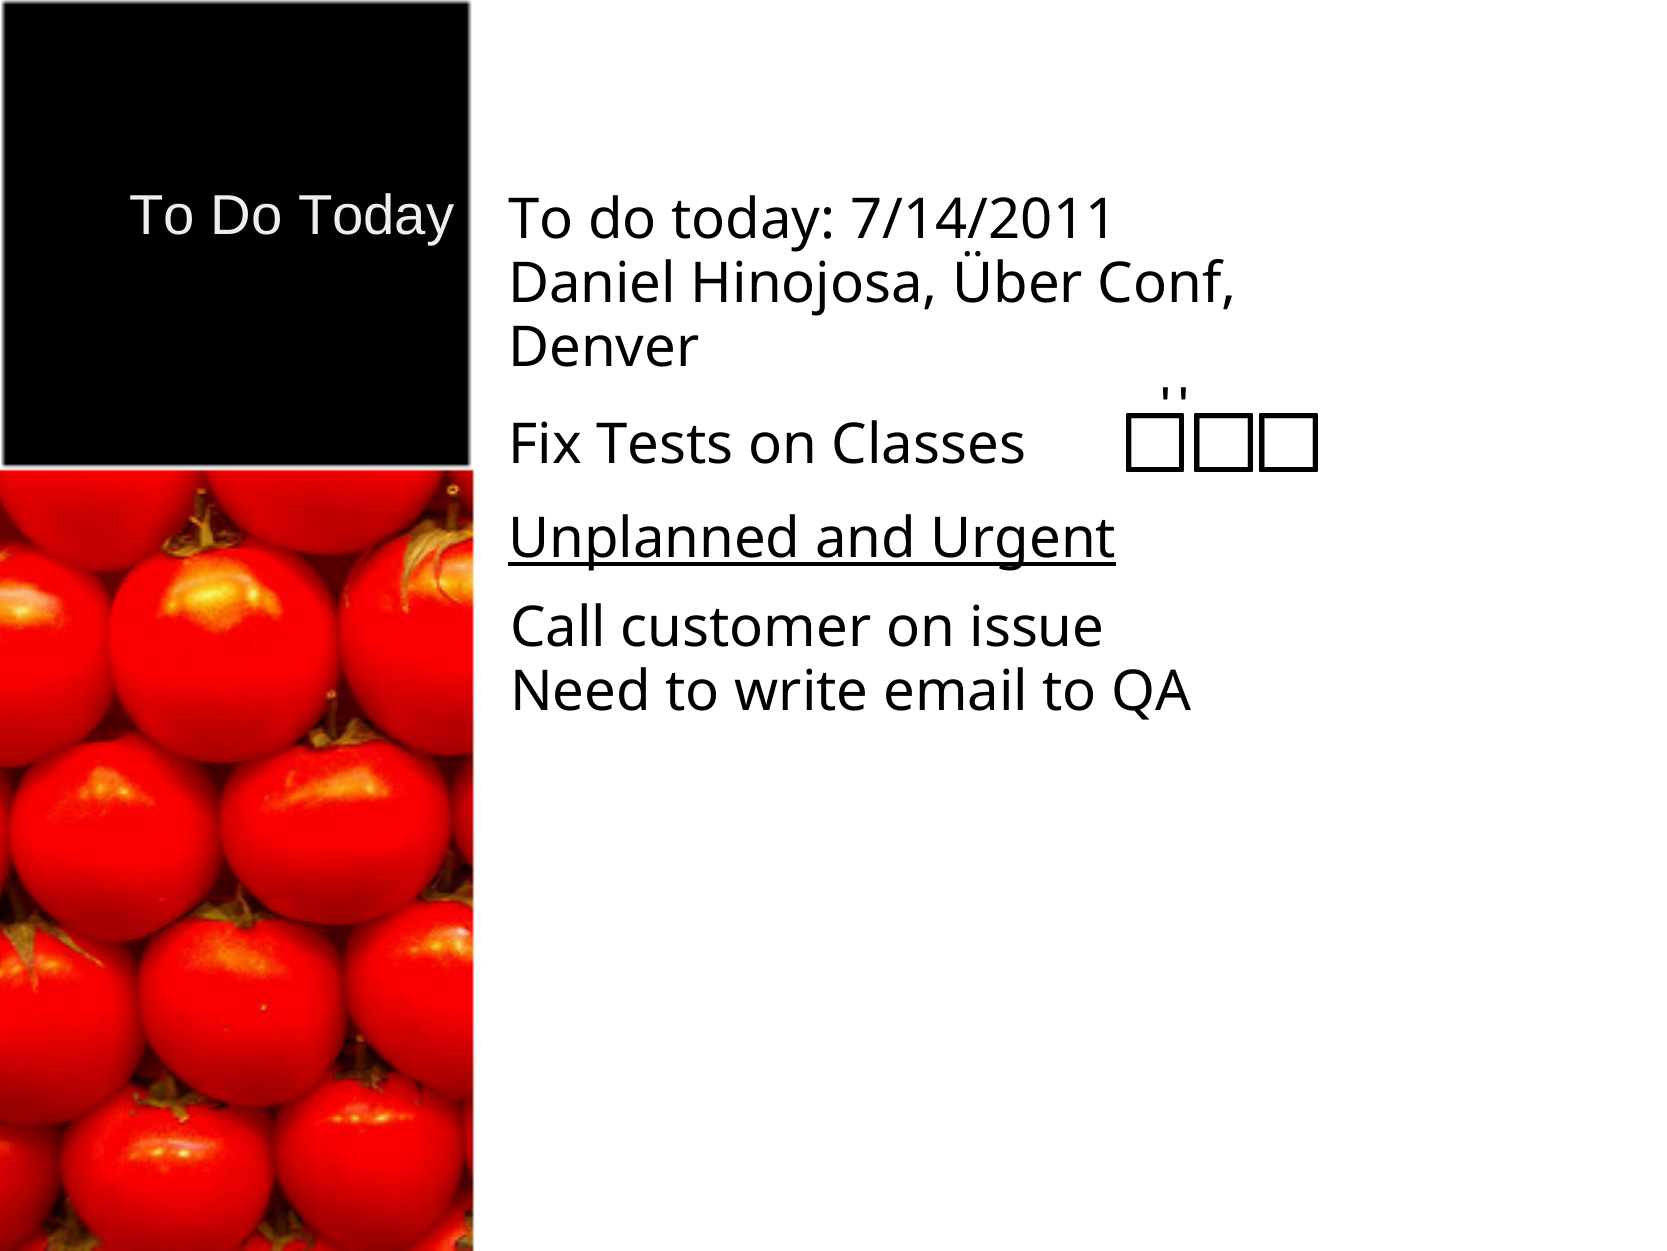

To Do Today
To do today: 7/14/2011
Daniel Hinojosa, Über Conf, Denver
'
'
# Fix Tests on Classes
Unplanned and Urgent
Call customer on issue
Need to write email to QA